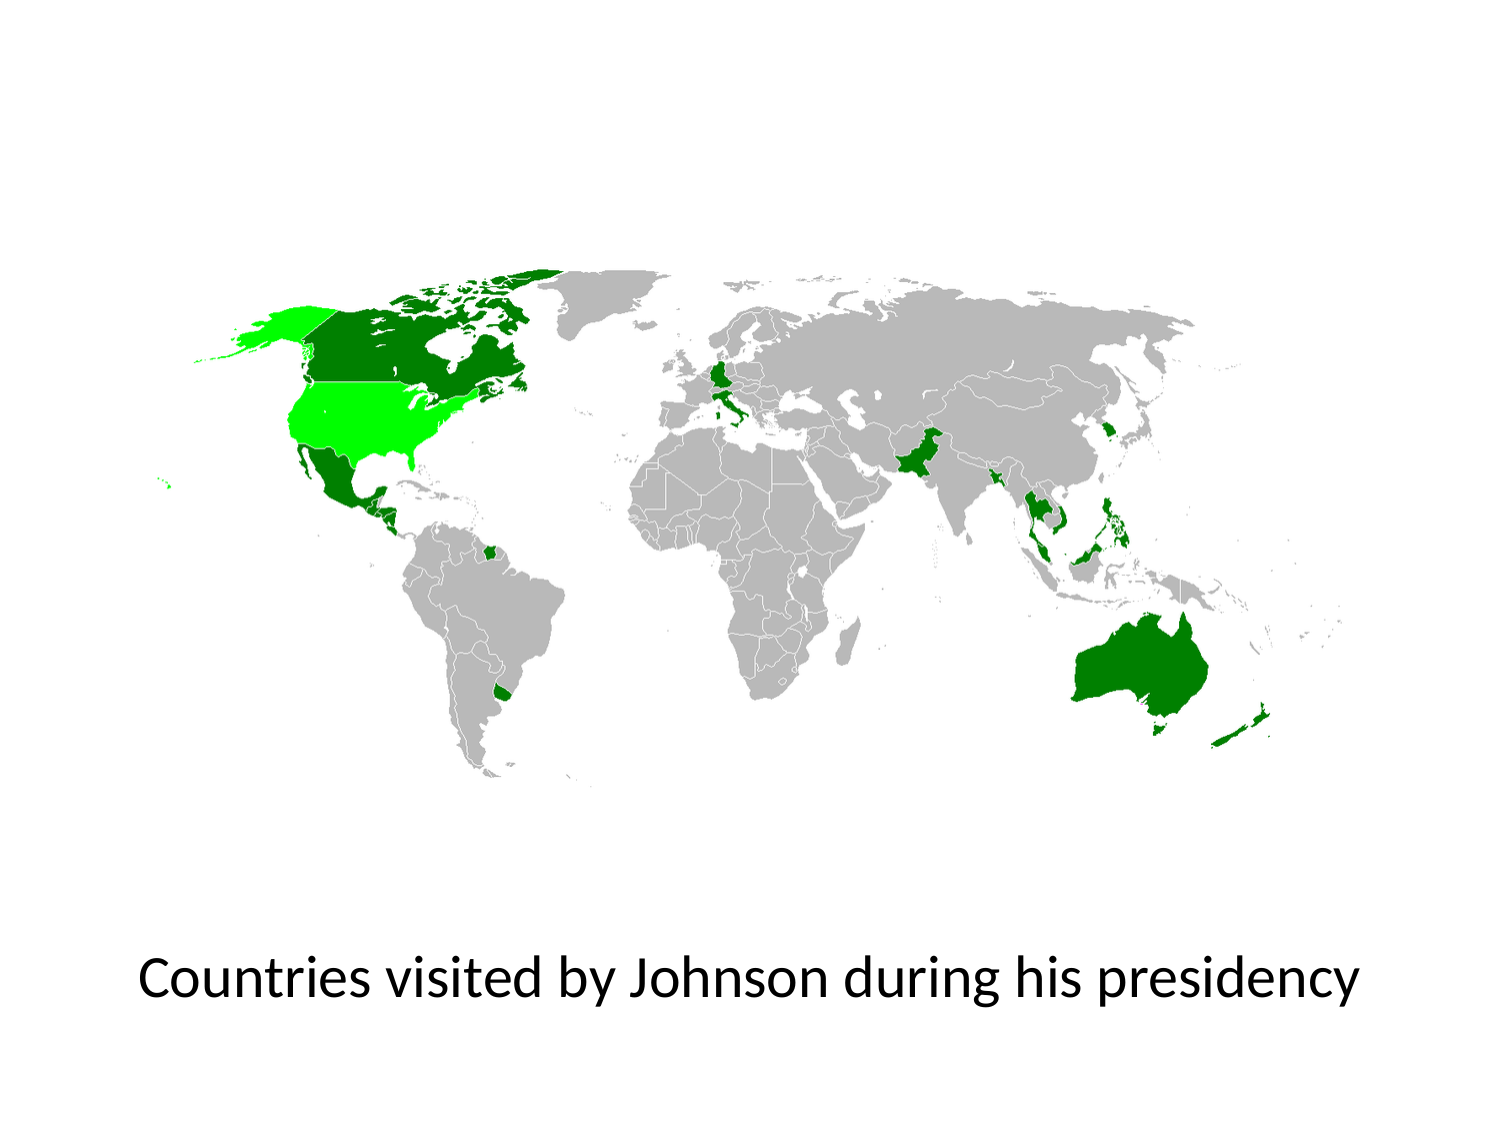

Countries visited by Johnson during his presidency